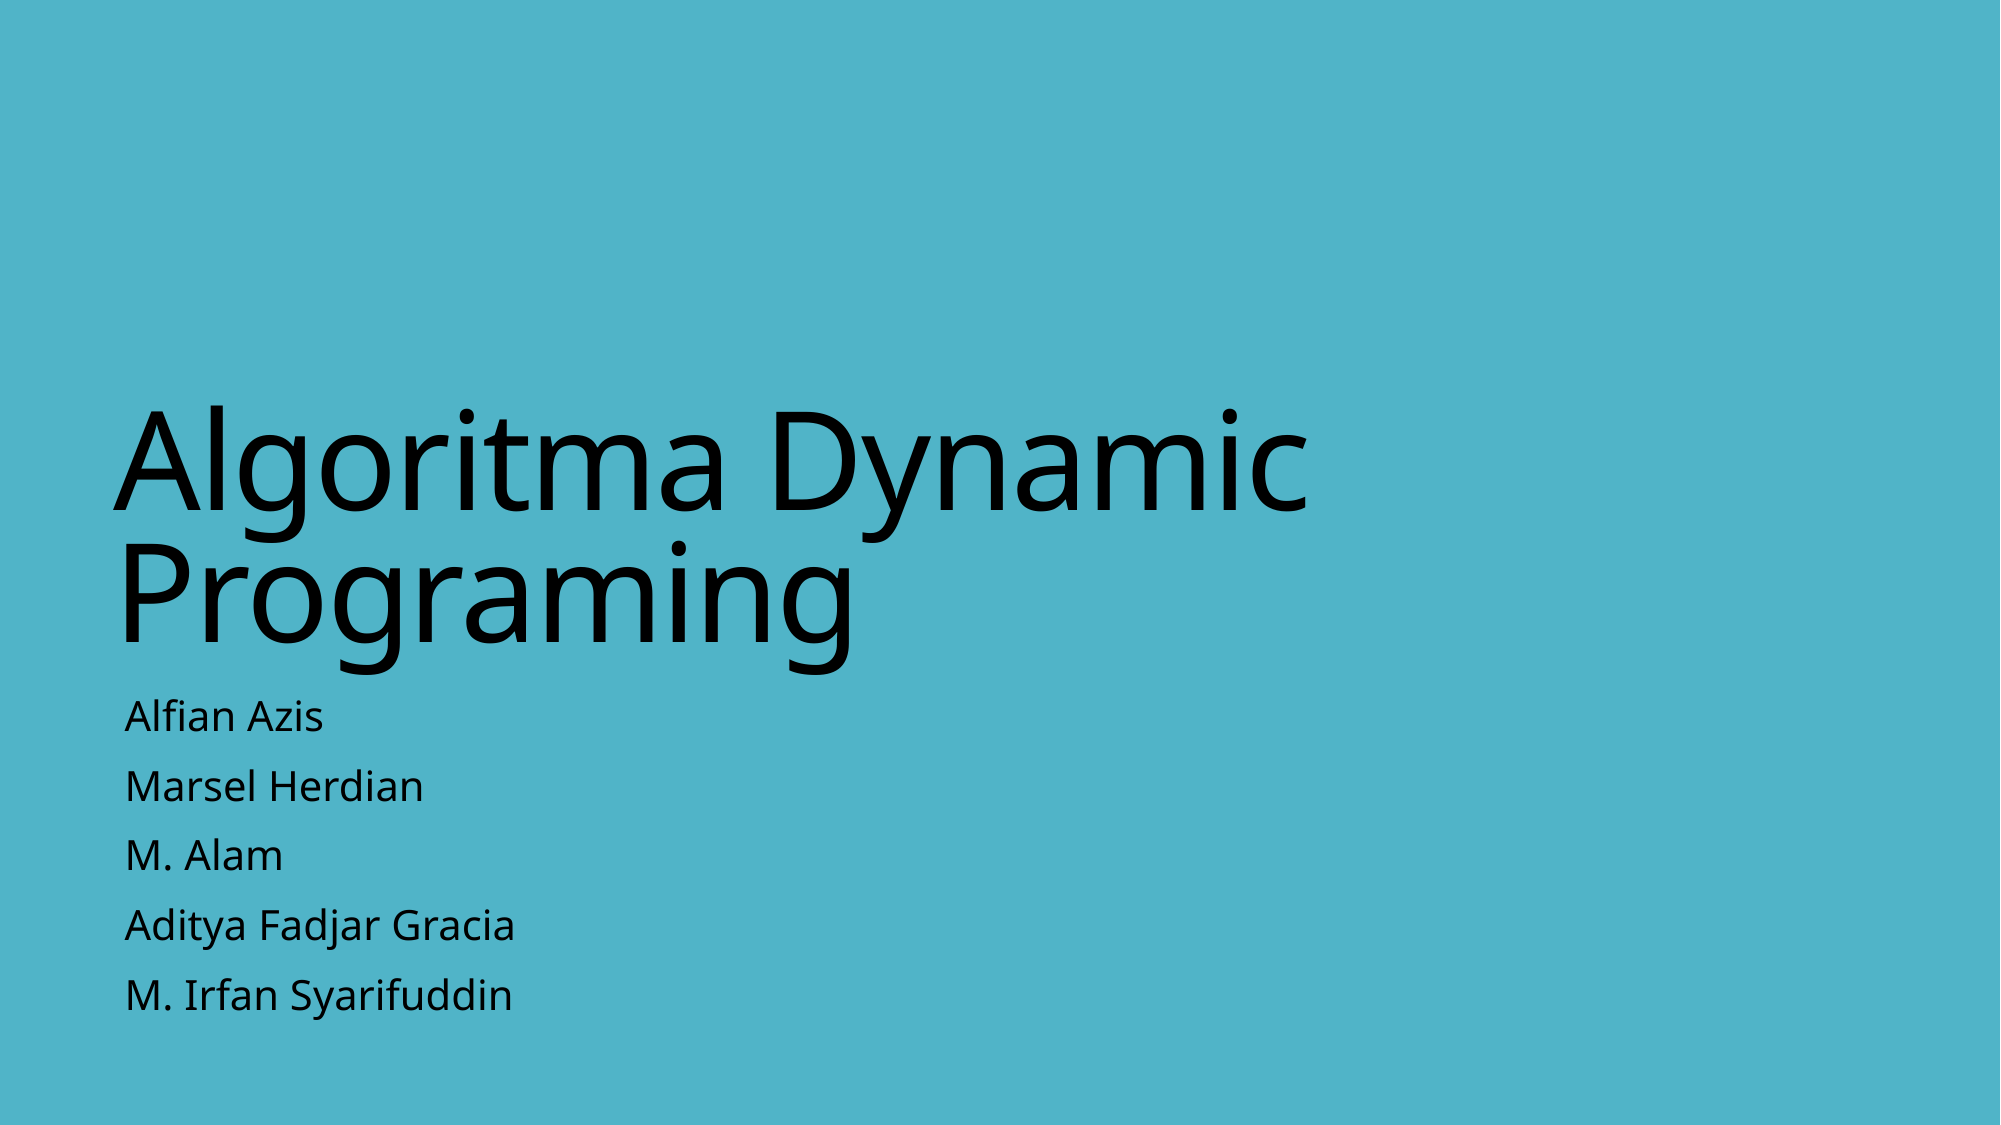

# Algoritma Dynamic Programing
Alfian Azis
Marsel Herdian
M. Alam
Aditya Fadjar Gracia
M. Irfan Syarifuddin